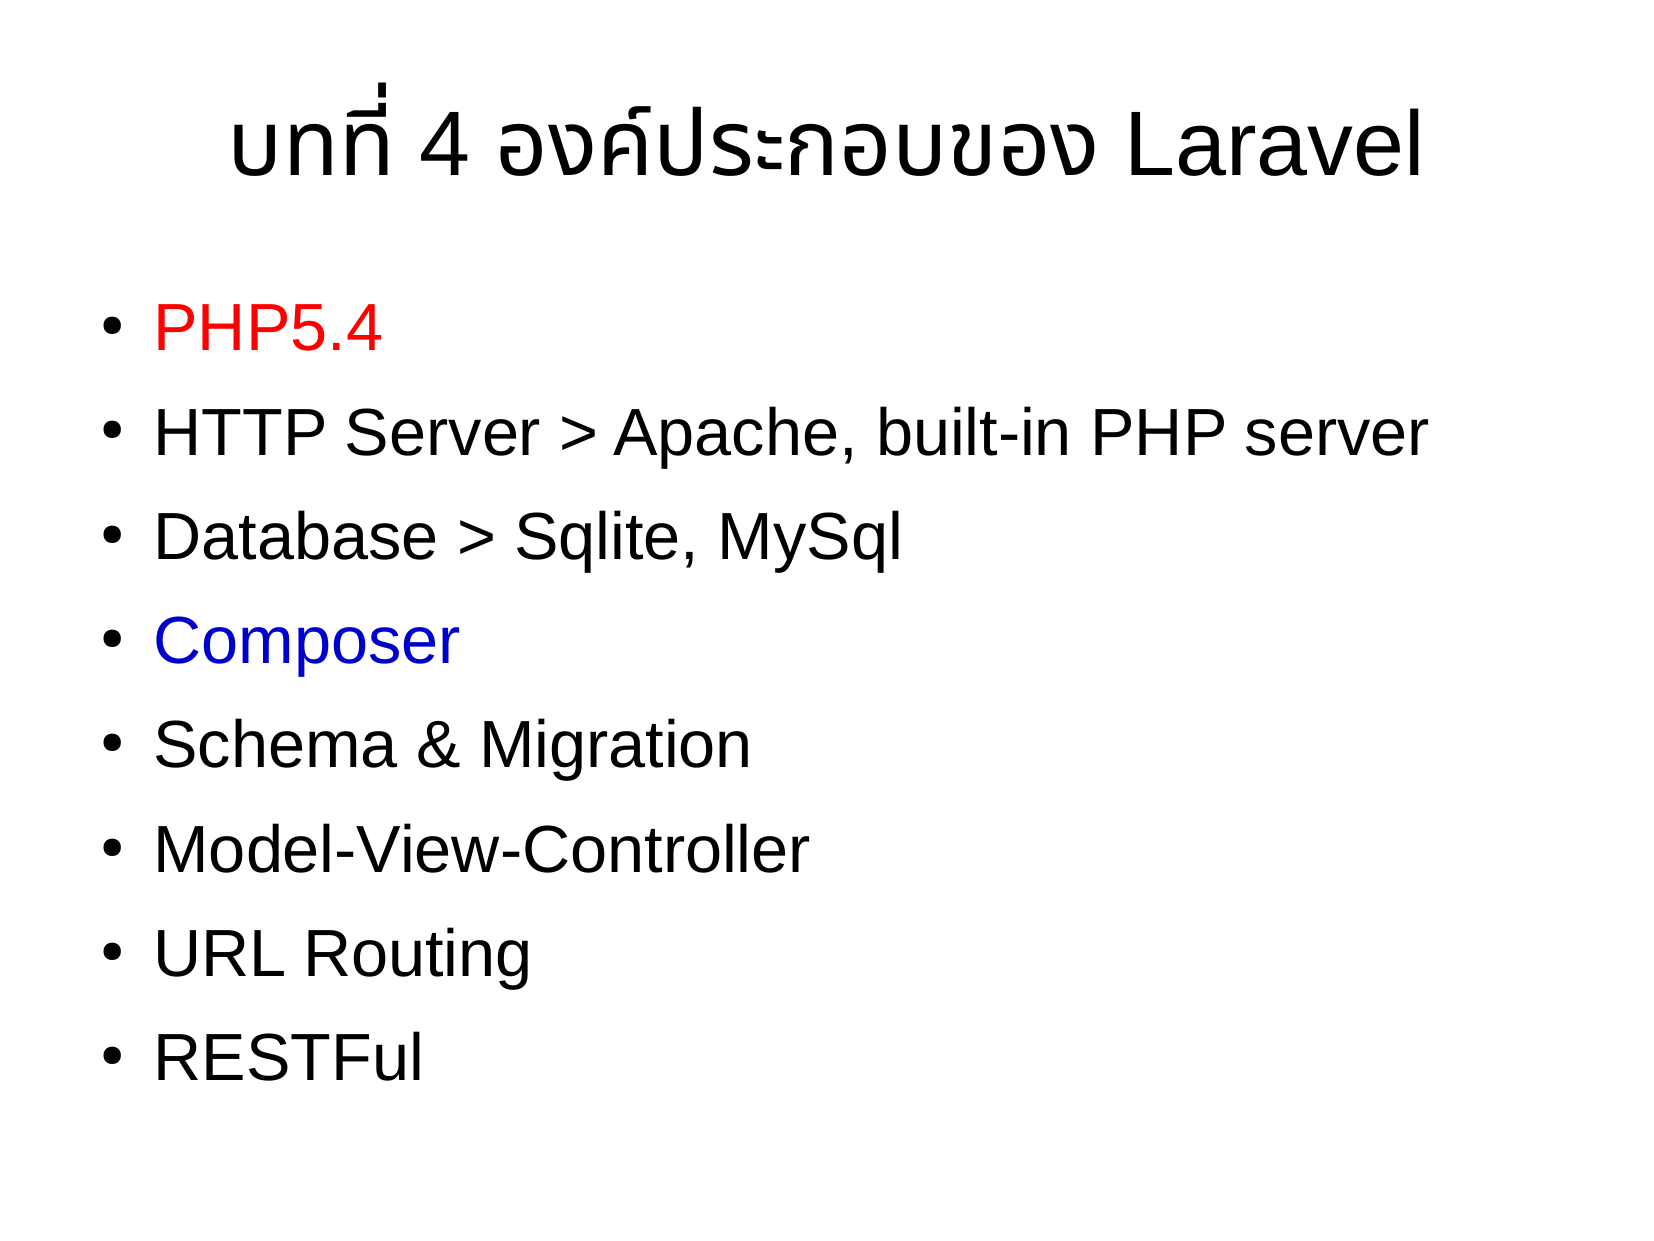

# บทที่ 4 องค์ประกอบของ Laravel
PHP5.4
HTTP Server > Apache, built-in PHP server
Database > Sqlite, MySql
Composer
Schema & Migration
Model-View-Controller
URL Routing
RESTFul